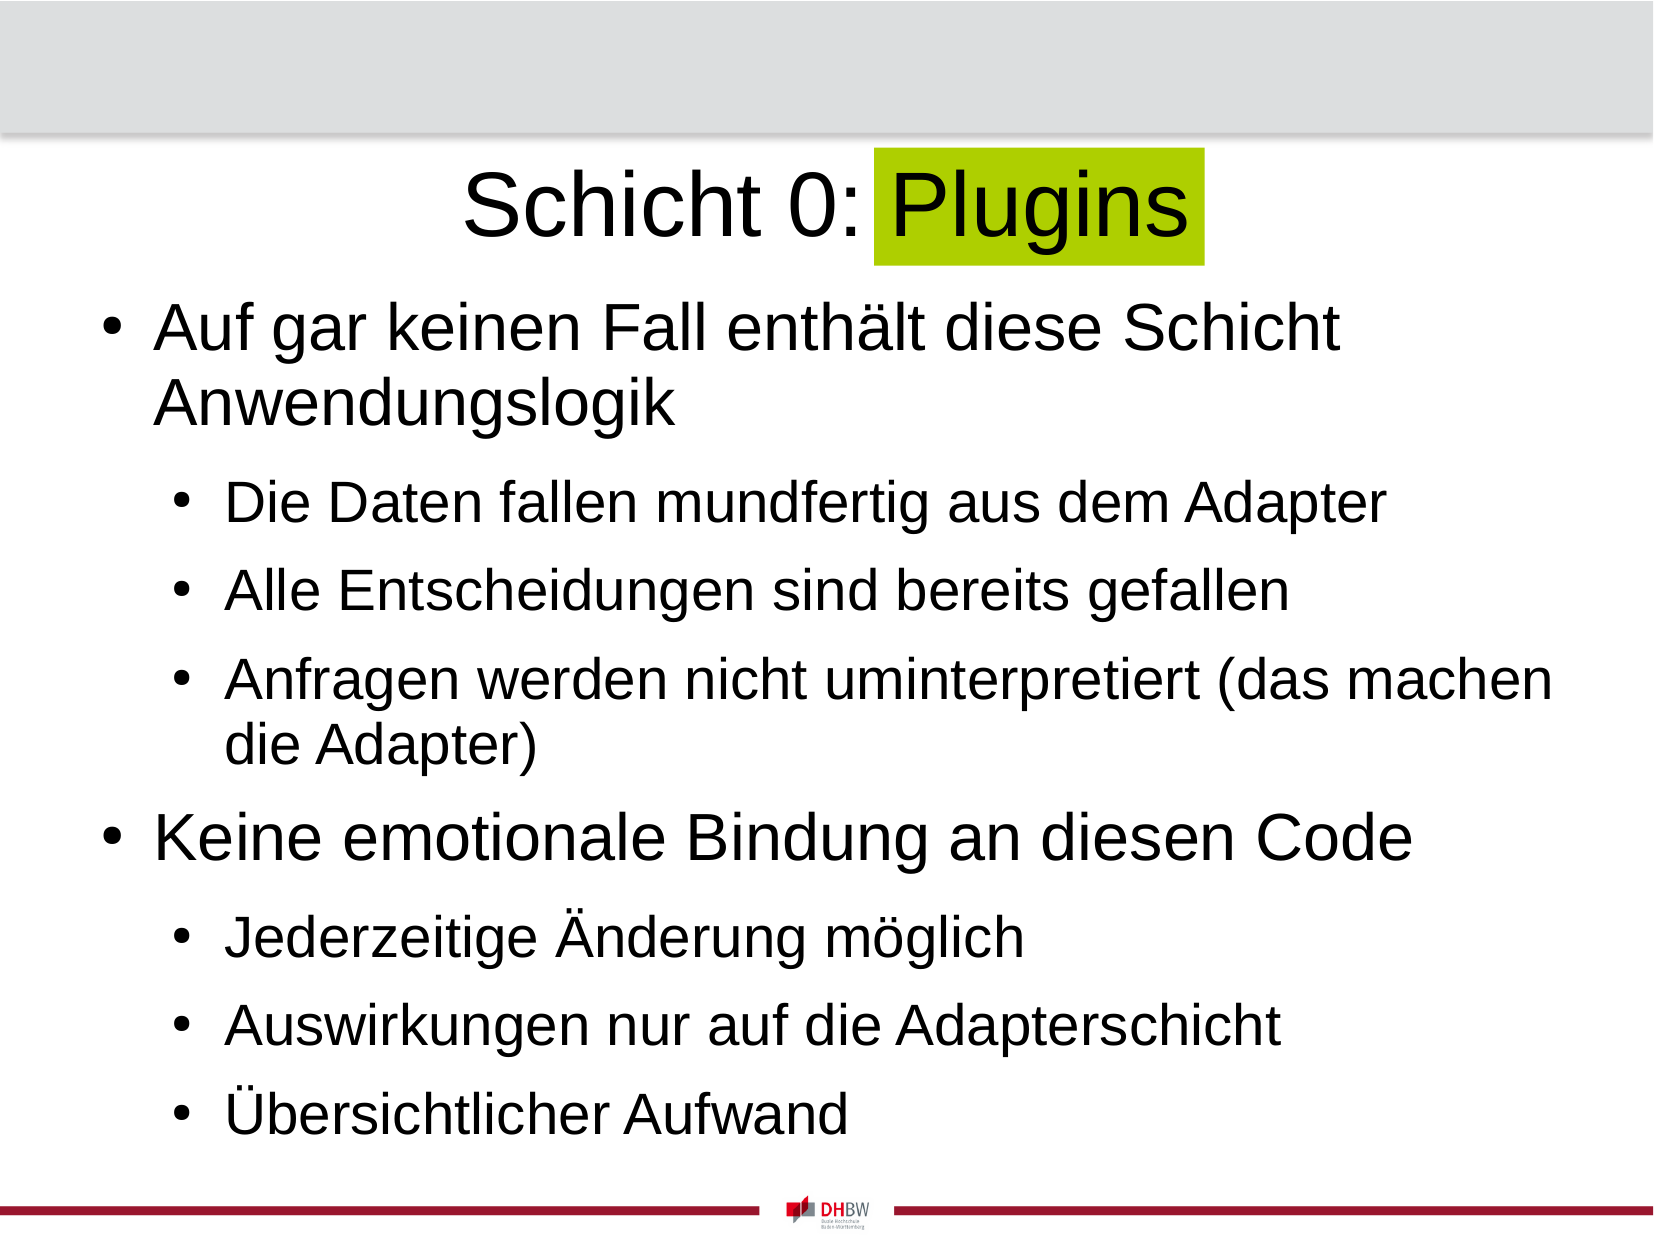

# Schicht 0: Plugins
Auf gar keinen Fall enthält diese Schicht Anwendungslogik
Die Daten fallen mundfertig aus dem Adapter
Alle Entscheidungen sind bereits gefallen
Anfragen werden nicht uminterpretiert (das machen die Adapter)
Keine emotionale Bindung an diesen Code
Jederzeitige Änderung möglich
Auswirkungen nur auf die Adapterschicht
Übersichtlicher Aufwand